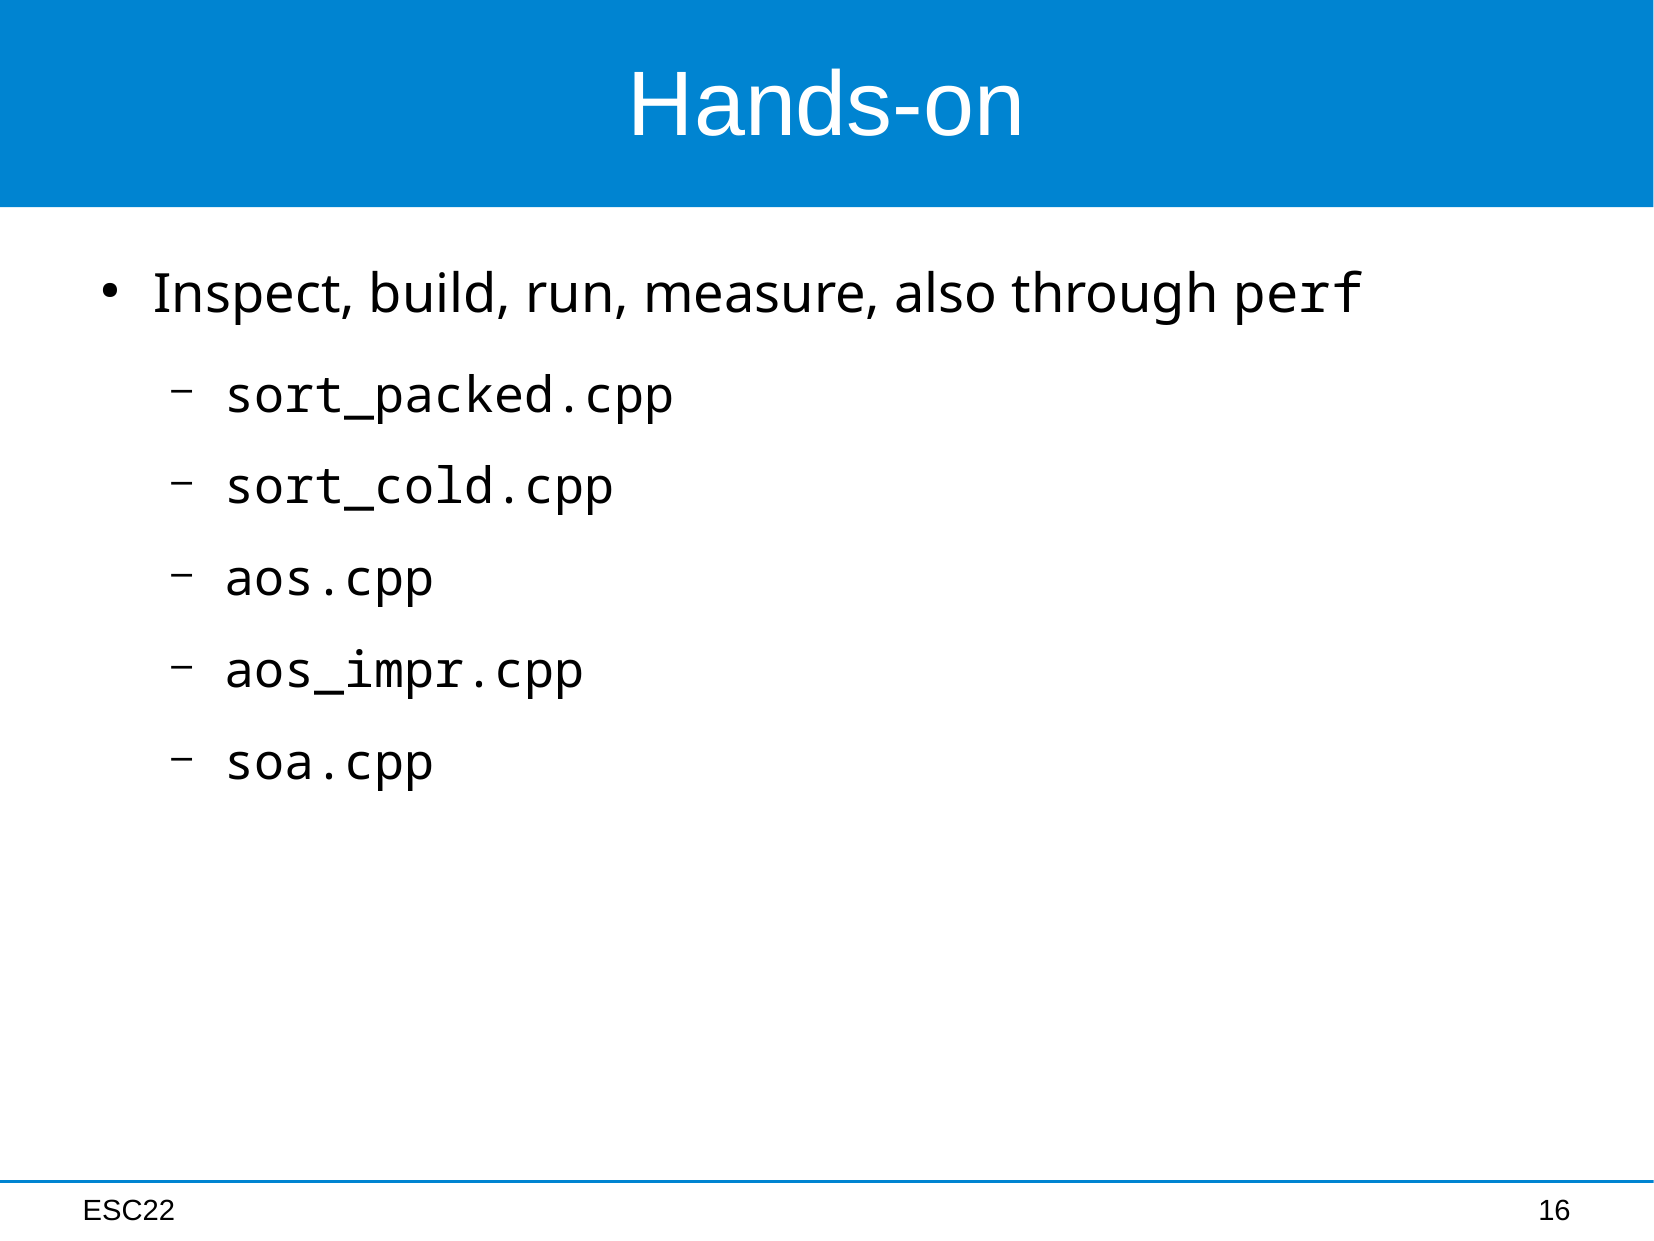

# Hands-on
Inspect, build, run, measure, also through perf
sort_packed.cpp
sort_cold.cpp
aos.cpp
aos_impr.cpp
soa.cpp
ESC22
16